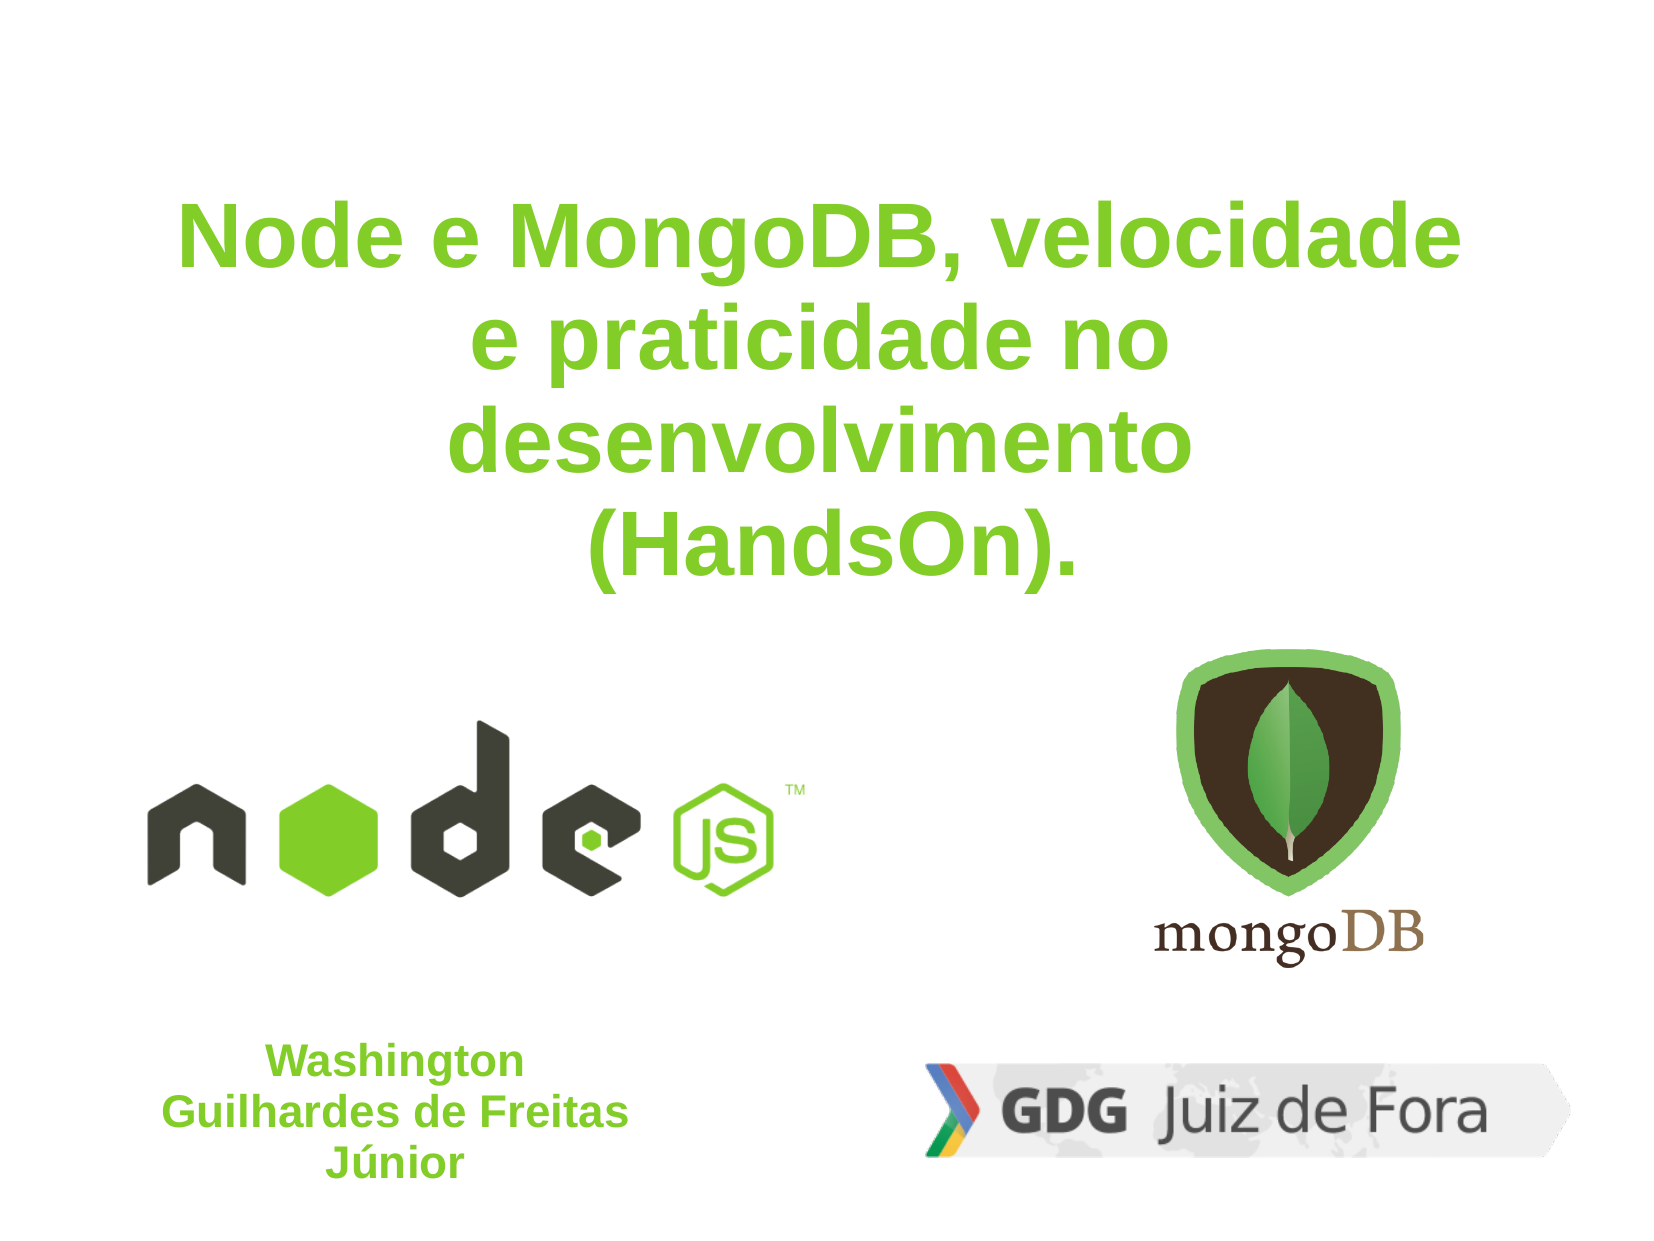

Node e MongoDB, velocidade e praticidade no desenvolvimento
 (HandsOn).
Washington Guilhardes de Freitas Júnior